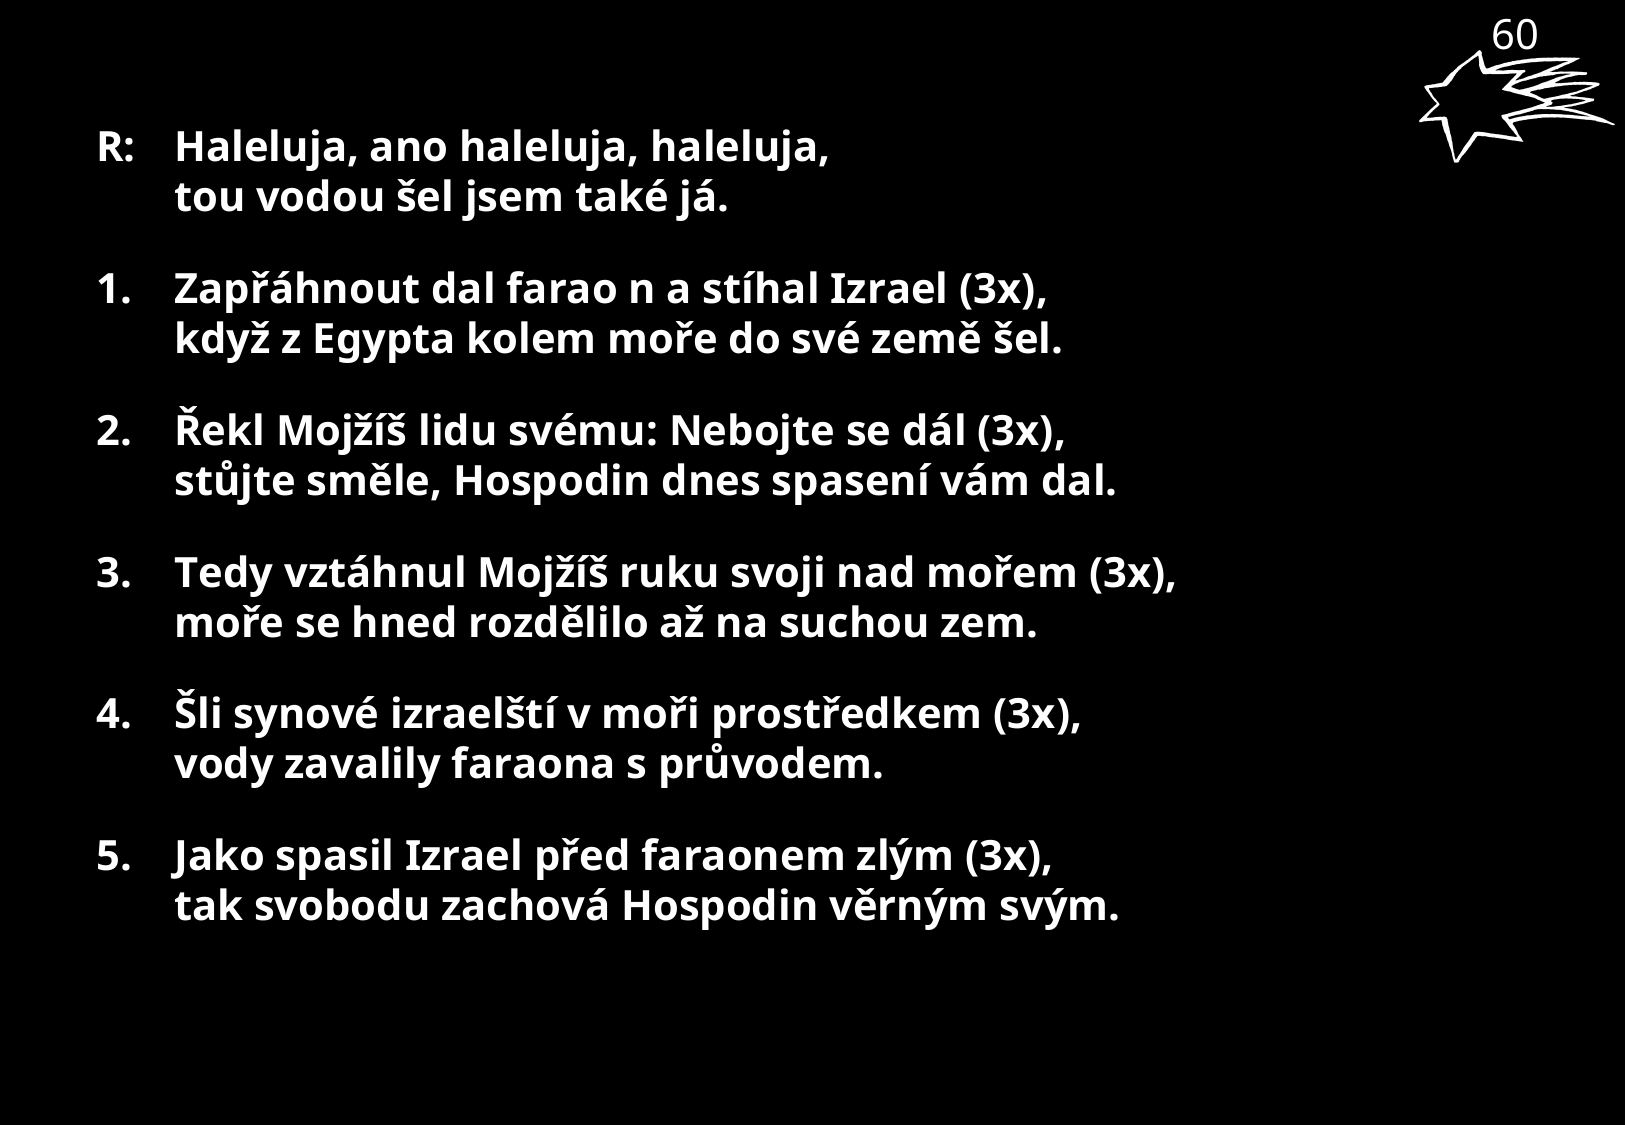

60
# R: 	Haleluja, ano haleluja, haleluja, tou vodou šel jsem také já.
Zapřáhnout dal farao n a stíhal Izrael (3x),
když z Egypta kolem moře do své země šel.
Řekl Mojžíš lidu svému: Nebojte se dál (3x),
stůjte směle, Hospodin dnes spasení vám dal.
Tedy vztáhnul Mojžíš ruku svoji nad mořem (3x),
moře se hned rozdělilo až na suchou zem.
Šli synové izraelští v moři prostředkem (3x),
vody zavalily faraona s průvodem.
Jako spasil Izrael před faraonem zlým (3x),
tak svobodu zachová Hospodin věrným svým.